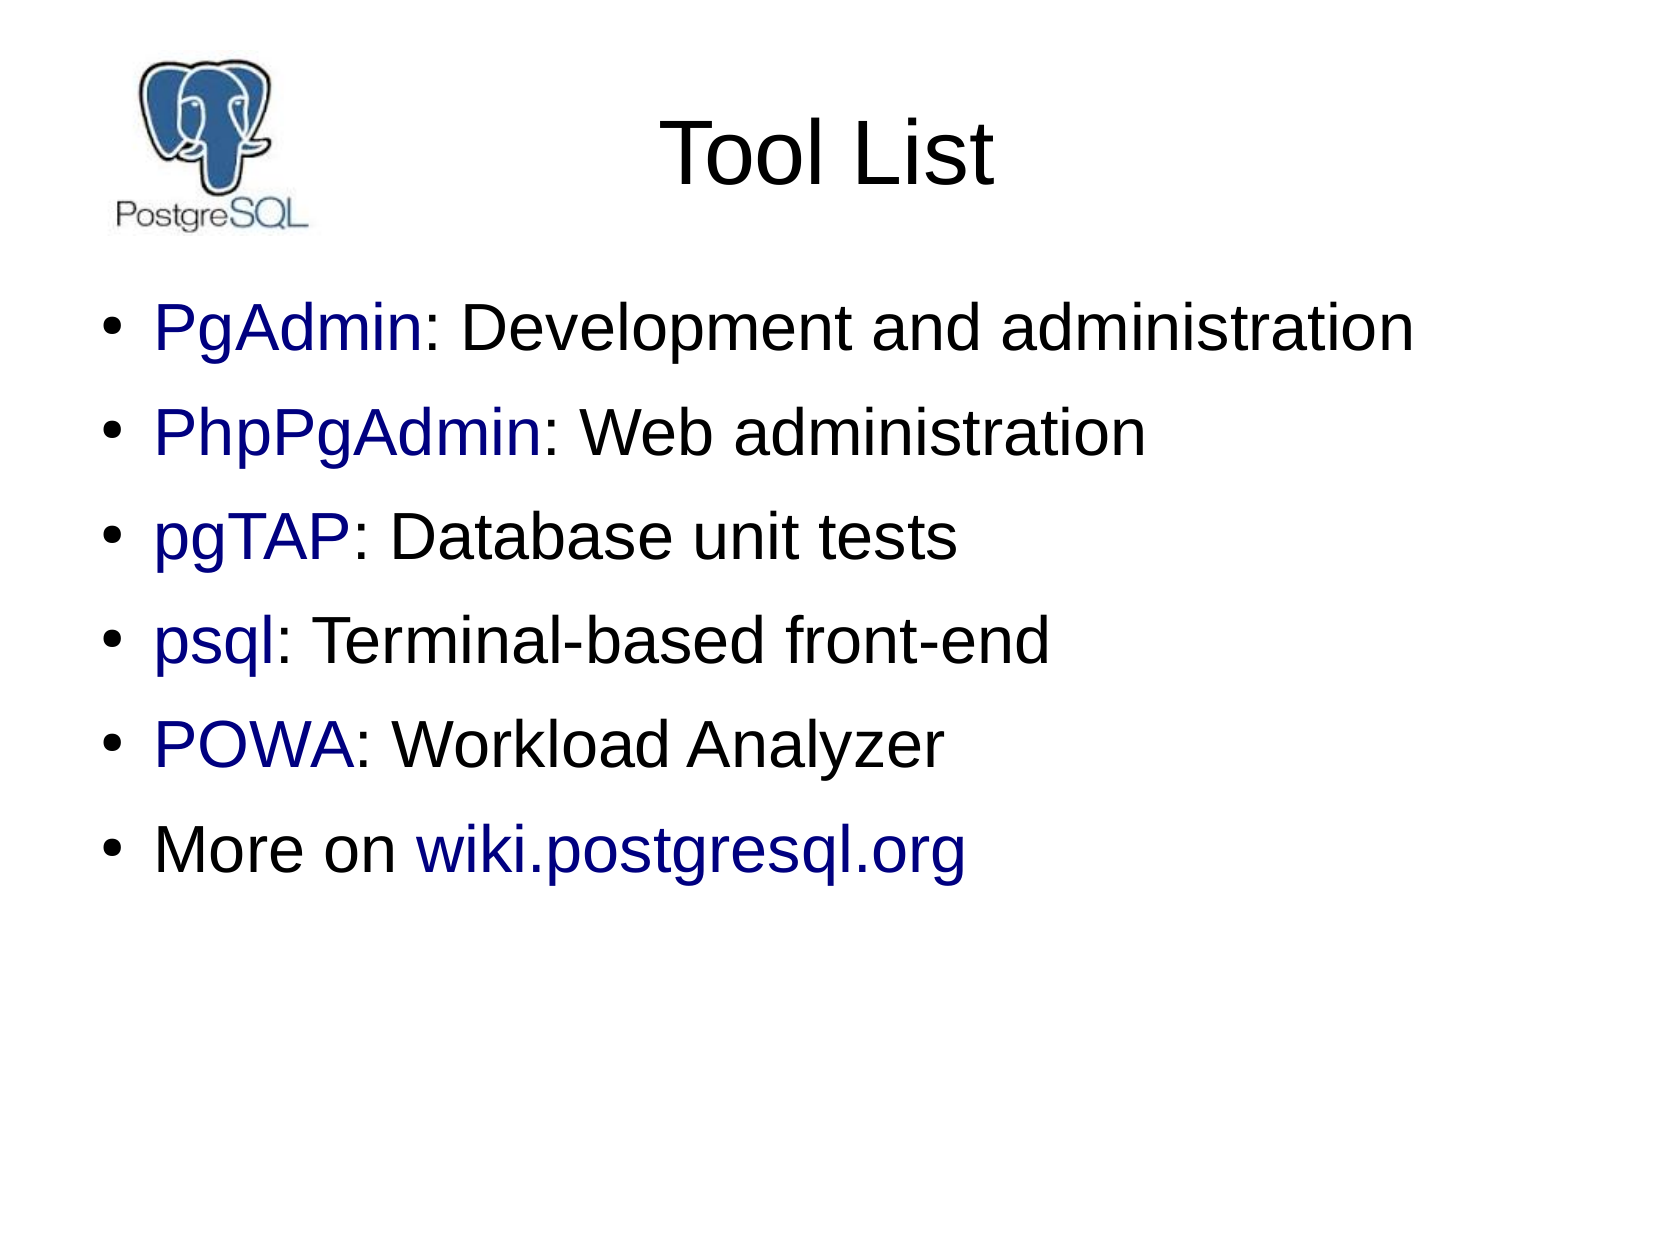

# Tool List
PgAdmin: Development and administration
PhpPgAdmin: Web administration
pgTAP: Database unit tests
psql: Terminal-based front-end
POWA: Workload Analyzer
More on wiki.postgresql.org